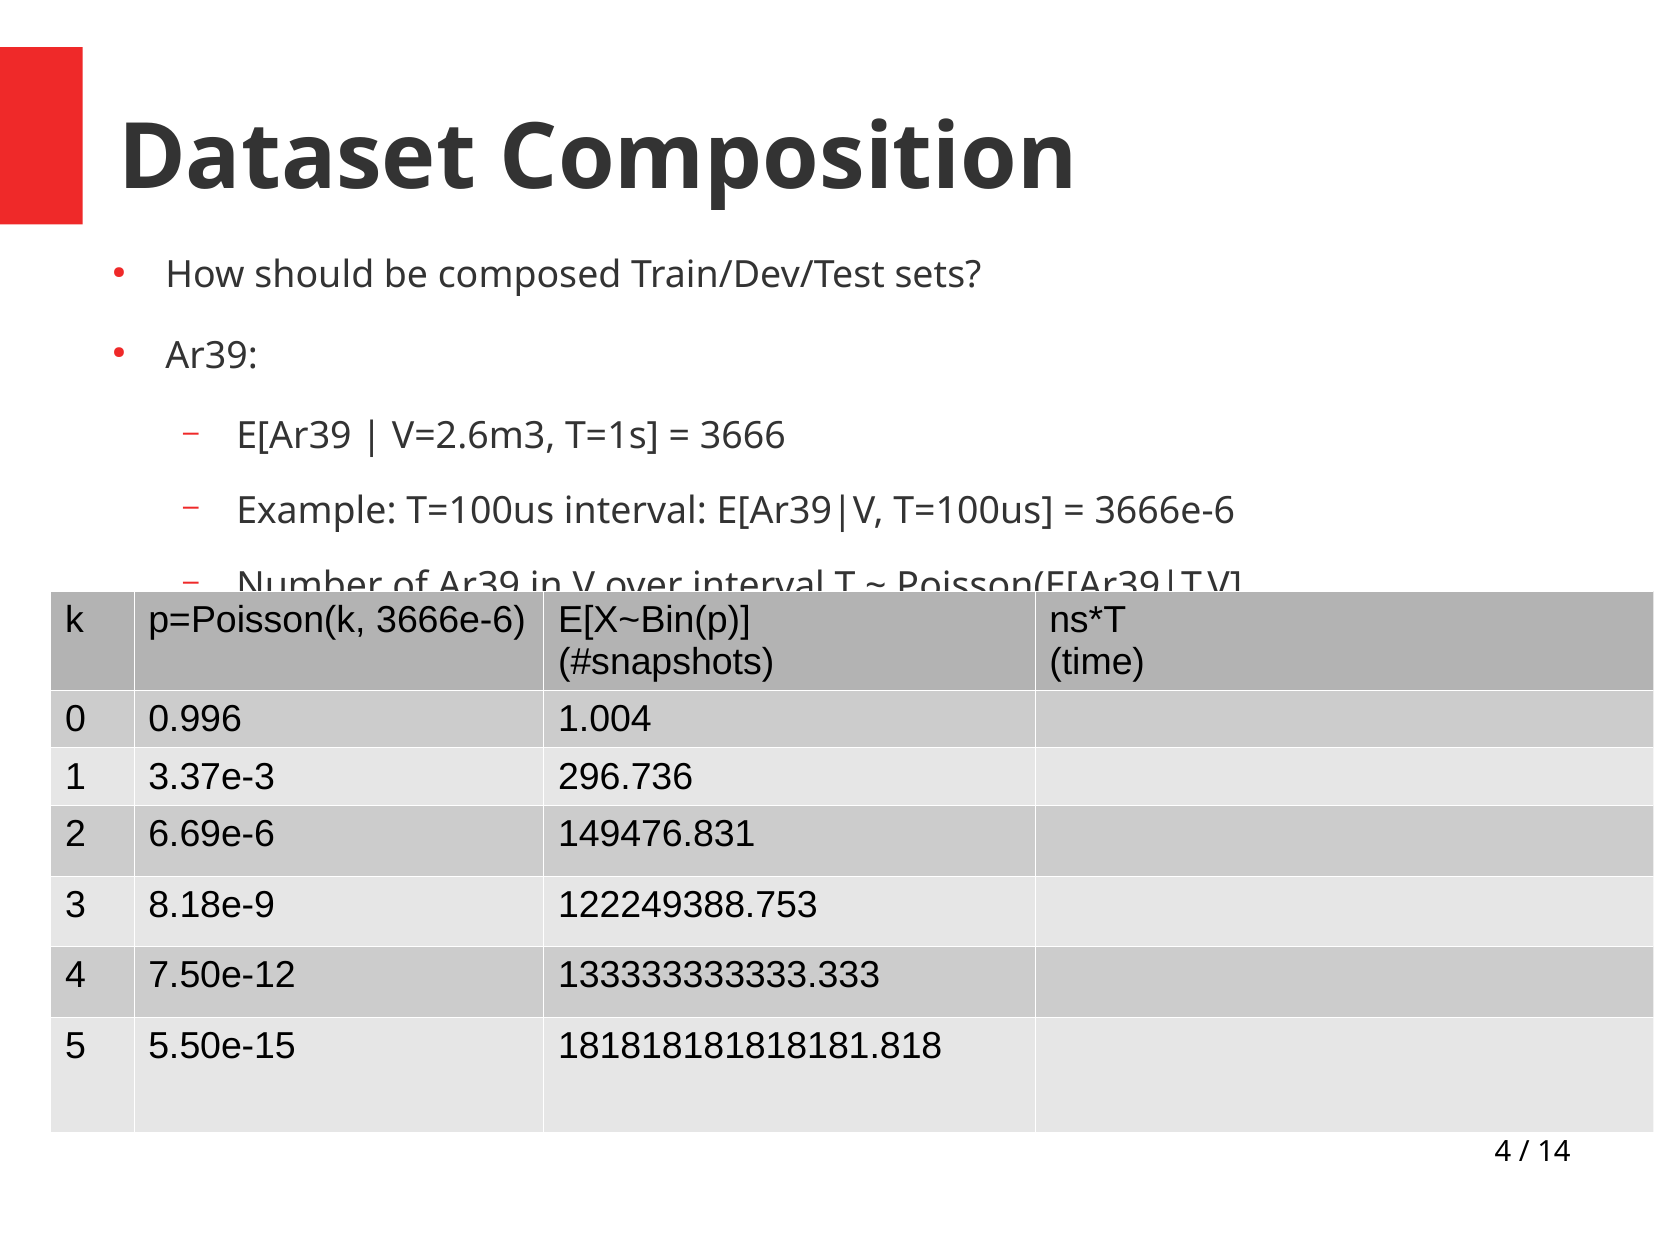

# Dataset Composition
How should be composed Train/Dev/Test sets?
Ar39:
E[Ar39 | V=2.6m3, T=1s] = 3666
Example: T=100us interval: E[Ar39|V, T=100us] = 3666e-6
Number of Ar39 in V over interval T ~ Poisson(E[Ar39|T,V]
| k | p=Poisson(k, 3666e-6) | E[X~Bin(p)] (#snapshots) | ns\*T (time) |
| --- | --- | --- | --- |
| 0 | 0.996 | 1.004 | |
| 1 | 3.37e-3 | 296.736 | |
| 2 | 6.69e-6 | 149476.831 | |
| 3 | 8.18e-9 | 122249388.753 | |
| 4 | 7.50e-12 | 133333333333.333 | |
| 5 | 5.50e-15 | 181818181818181.818 | |
4